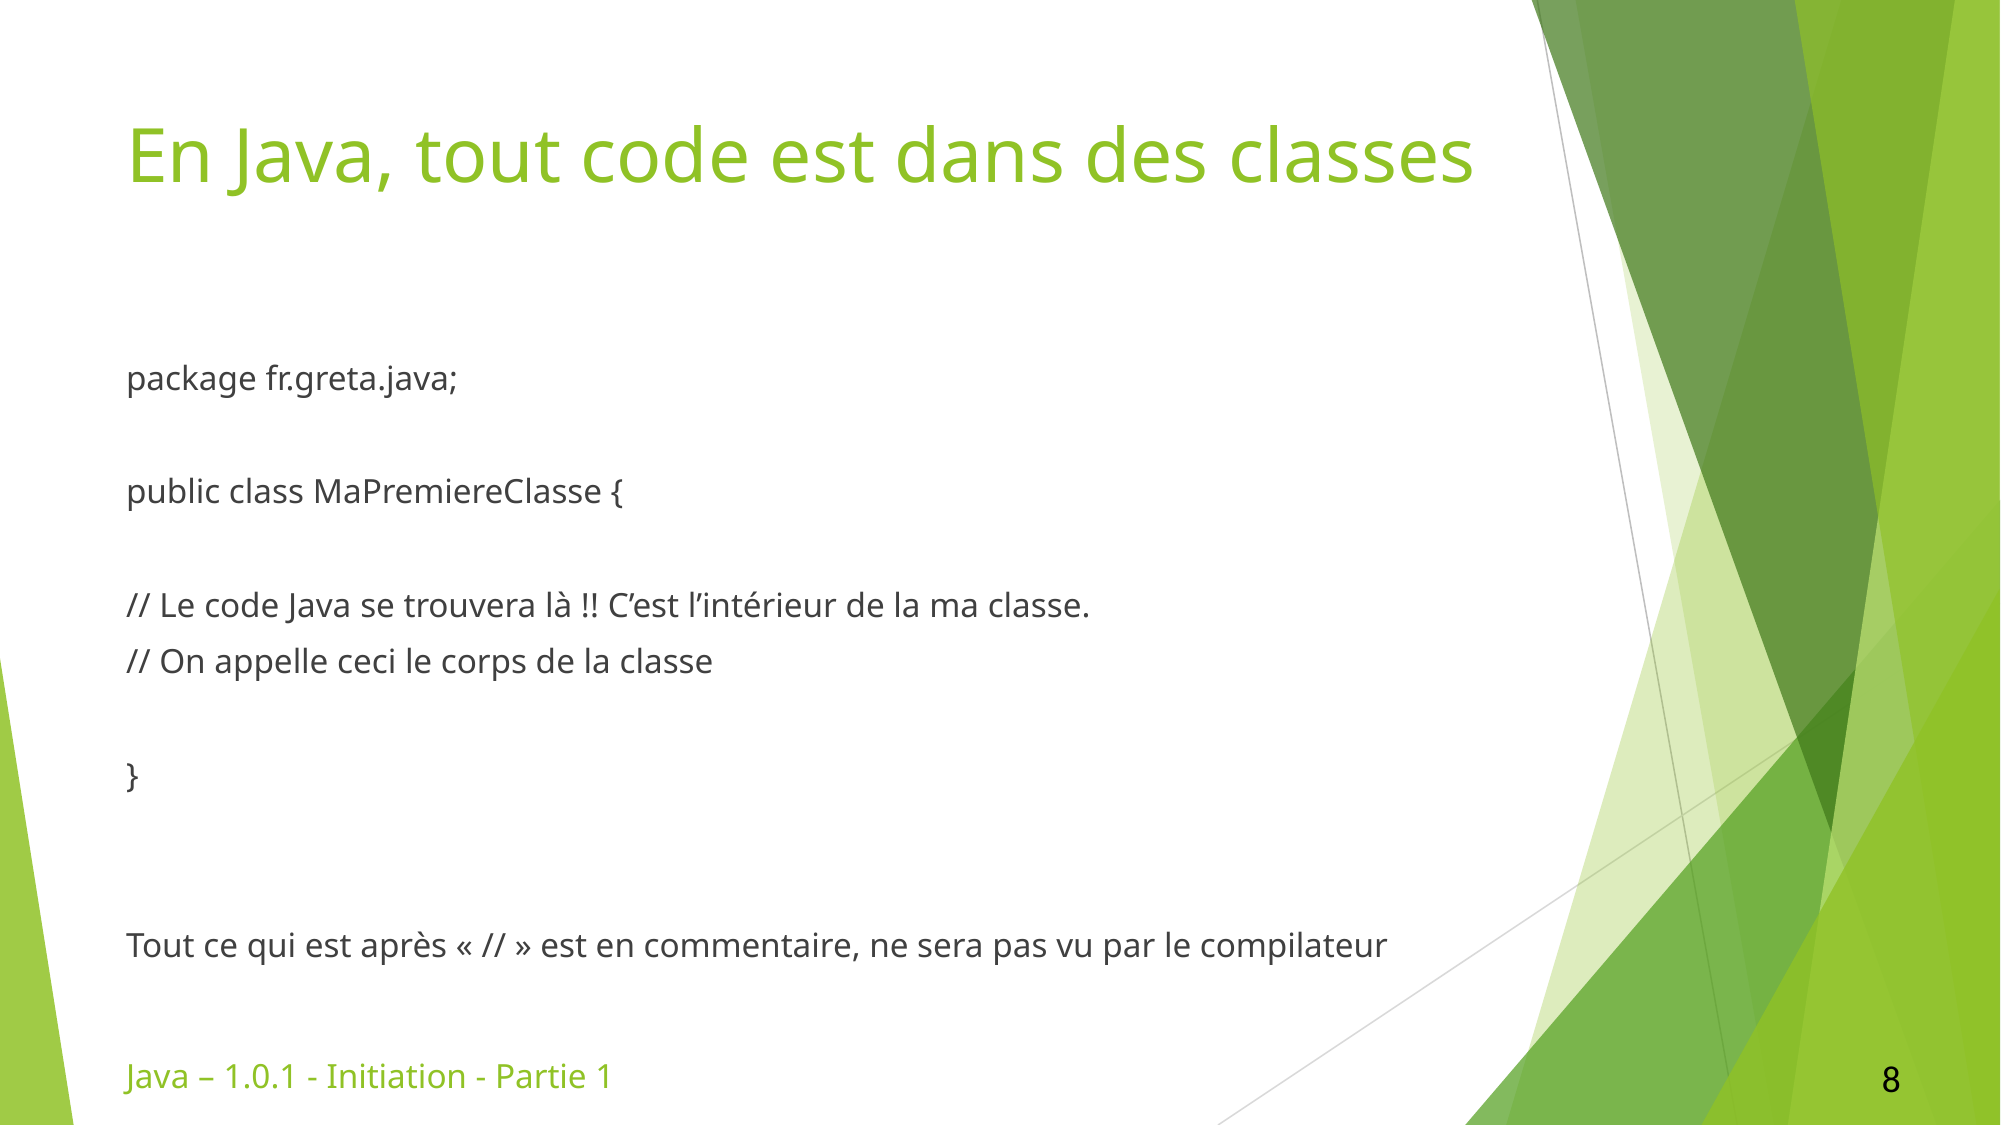

# En Java, tout code est dans des classes
package fr.greta.java;
public class MaPremiereClasse {
// Le code Java se trouvera là !! C’est l’intérieur de la ma classe.
// On appelle ceci le corps de la classe
}
Tout ce qui est après « // » est en commentaire, ne sera pas vu par le compilateur
Java – 1.0.1 - Initiation - Partie 1